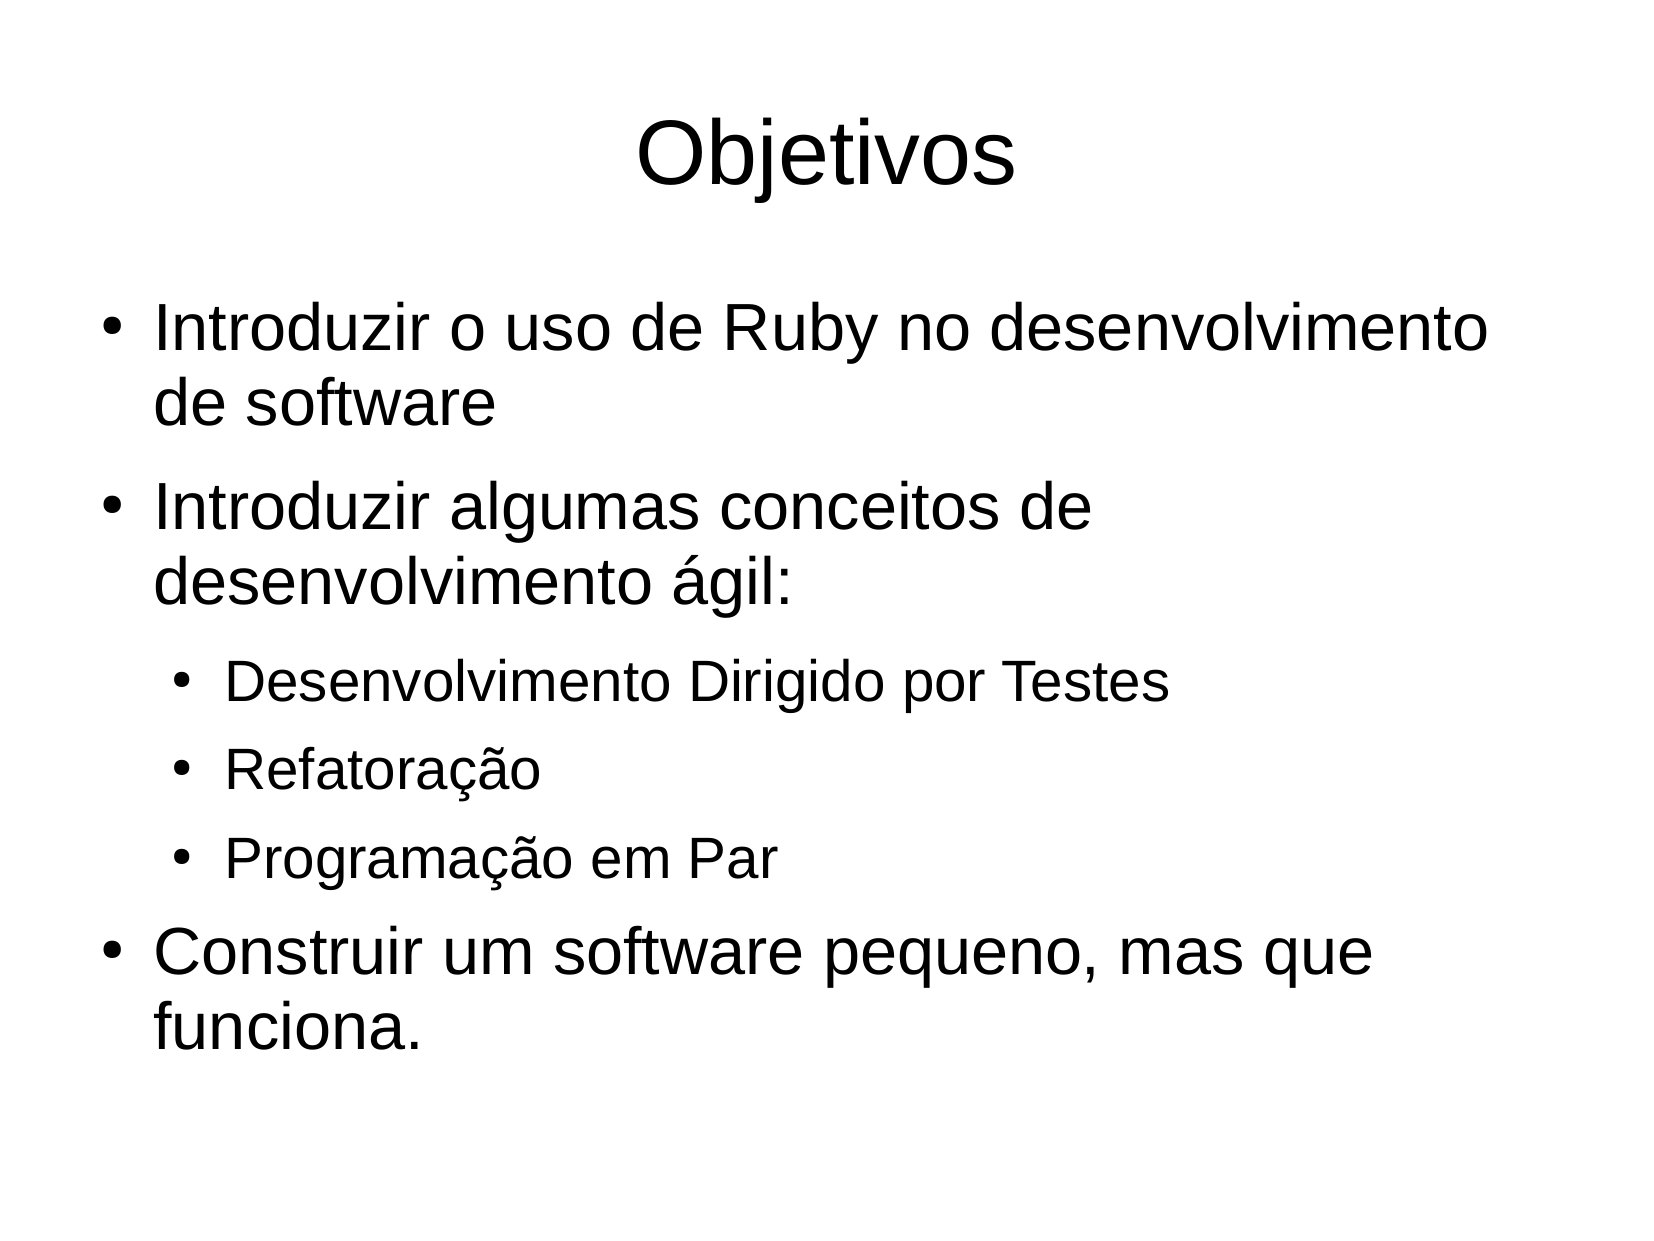

# Objetivos
Introduzir o uso de Ruby no desenvolvimento de software
Introduzir algumas conceitos de desenvolvimento ágil:
Desenvolvimento Dirigido por Testes
Refatoração
Programação em Par
Construir um software pequeno, mas que funciona.